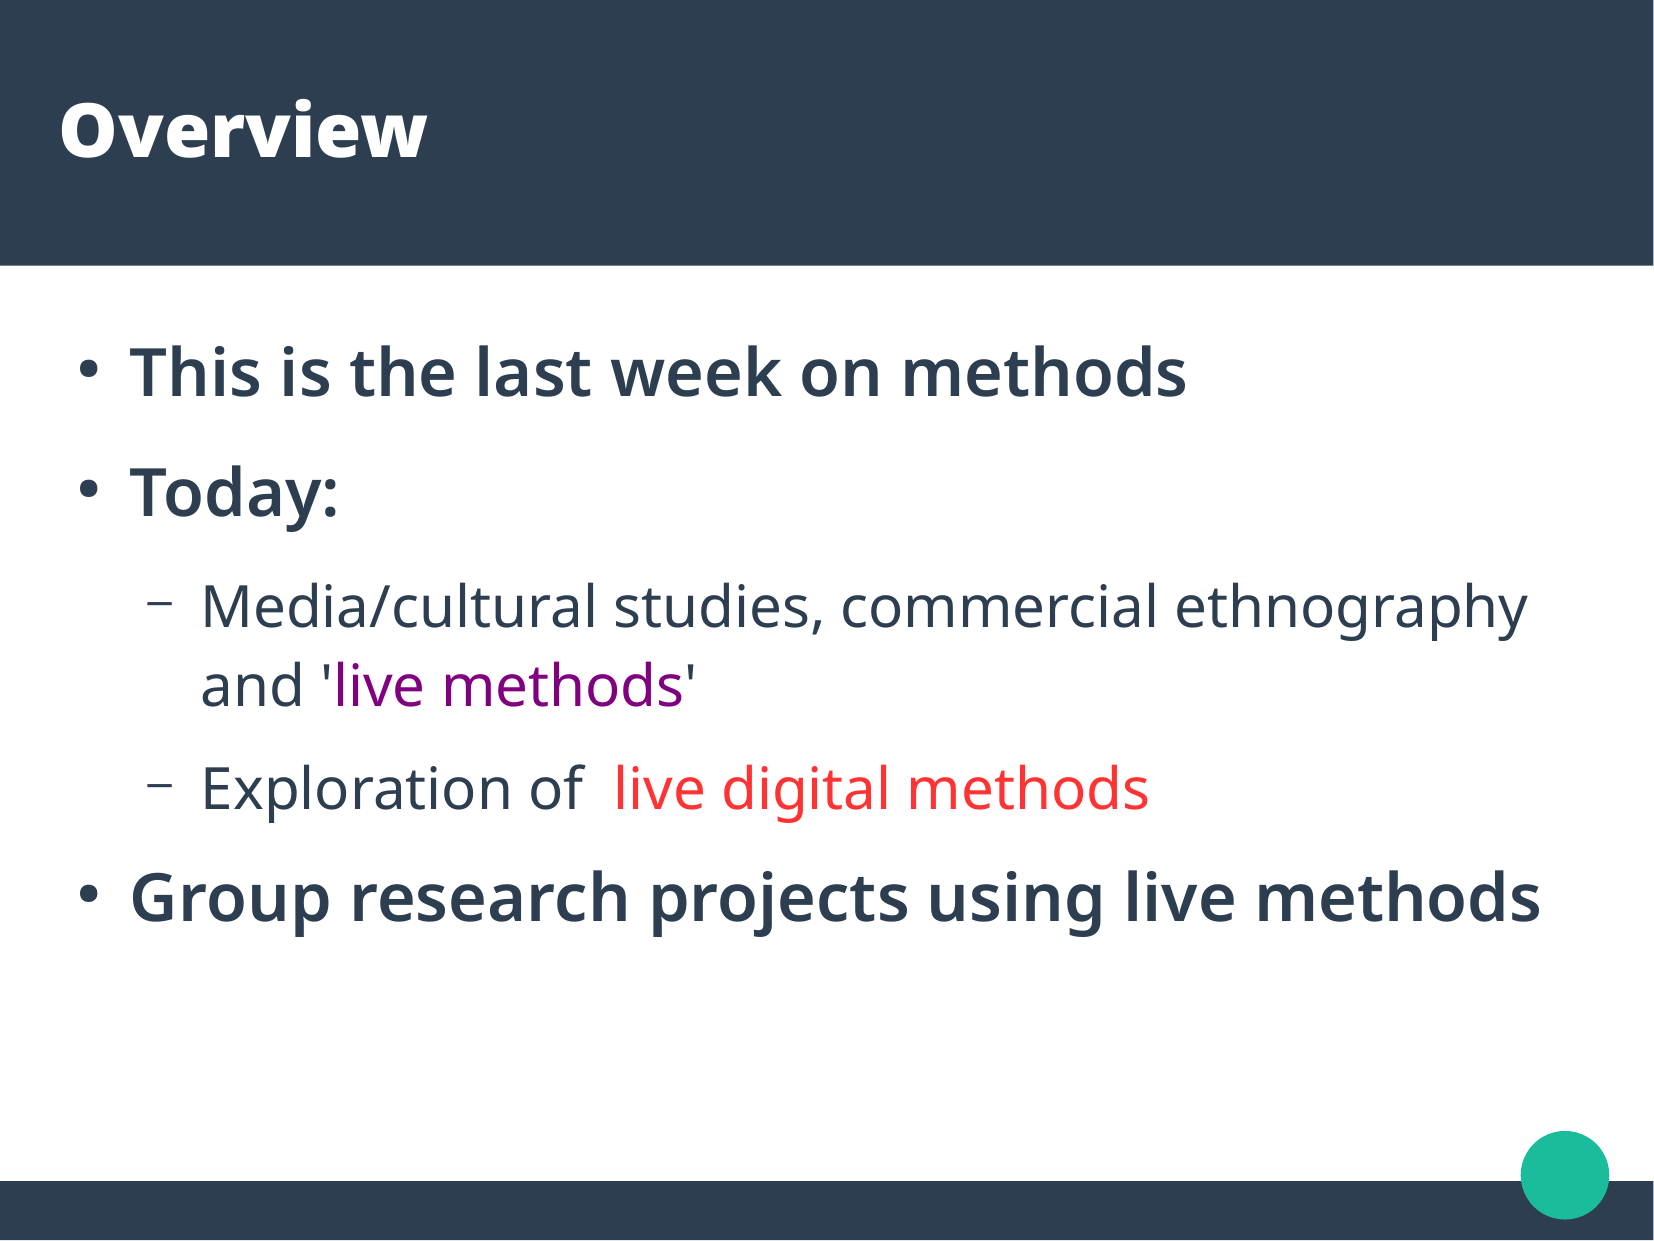

# Overview
This is the last week on methods
Today:
Media/cultural studies, commercial ethnography and 'live methods'
Exploration of live digital methods
Group research projects using live methods